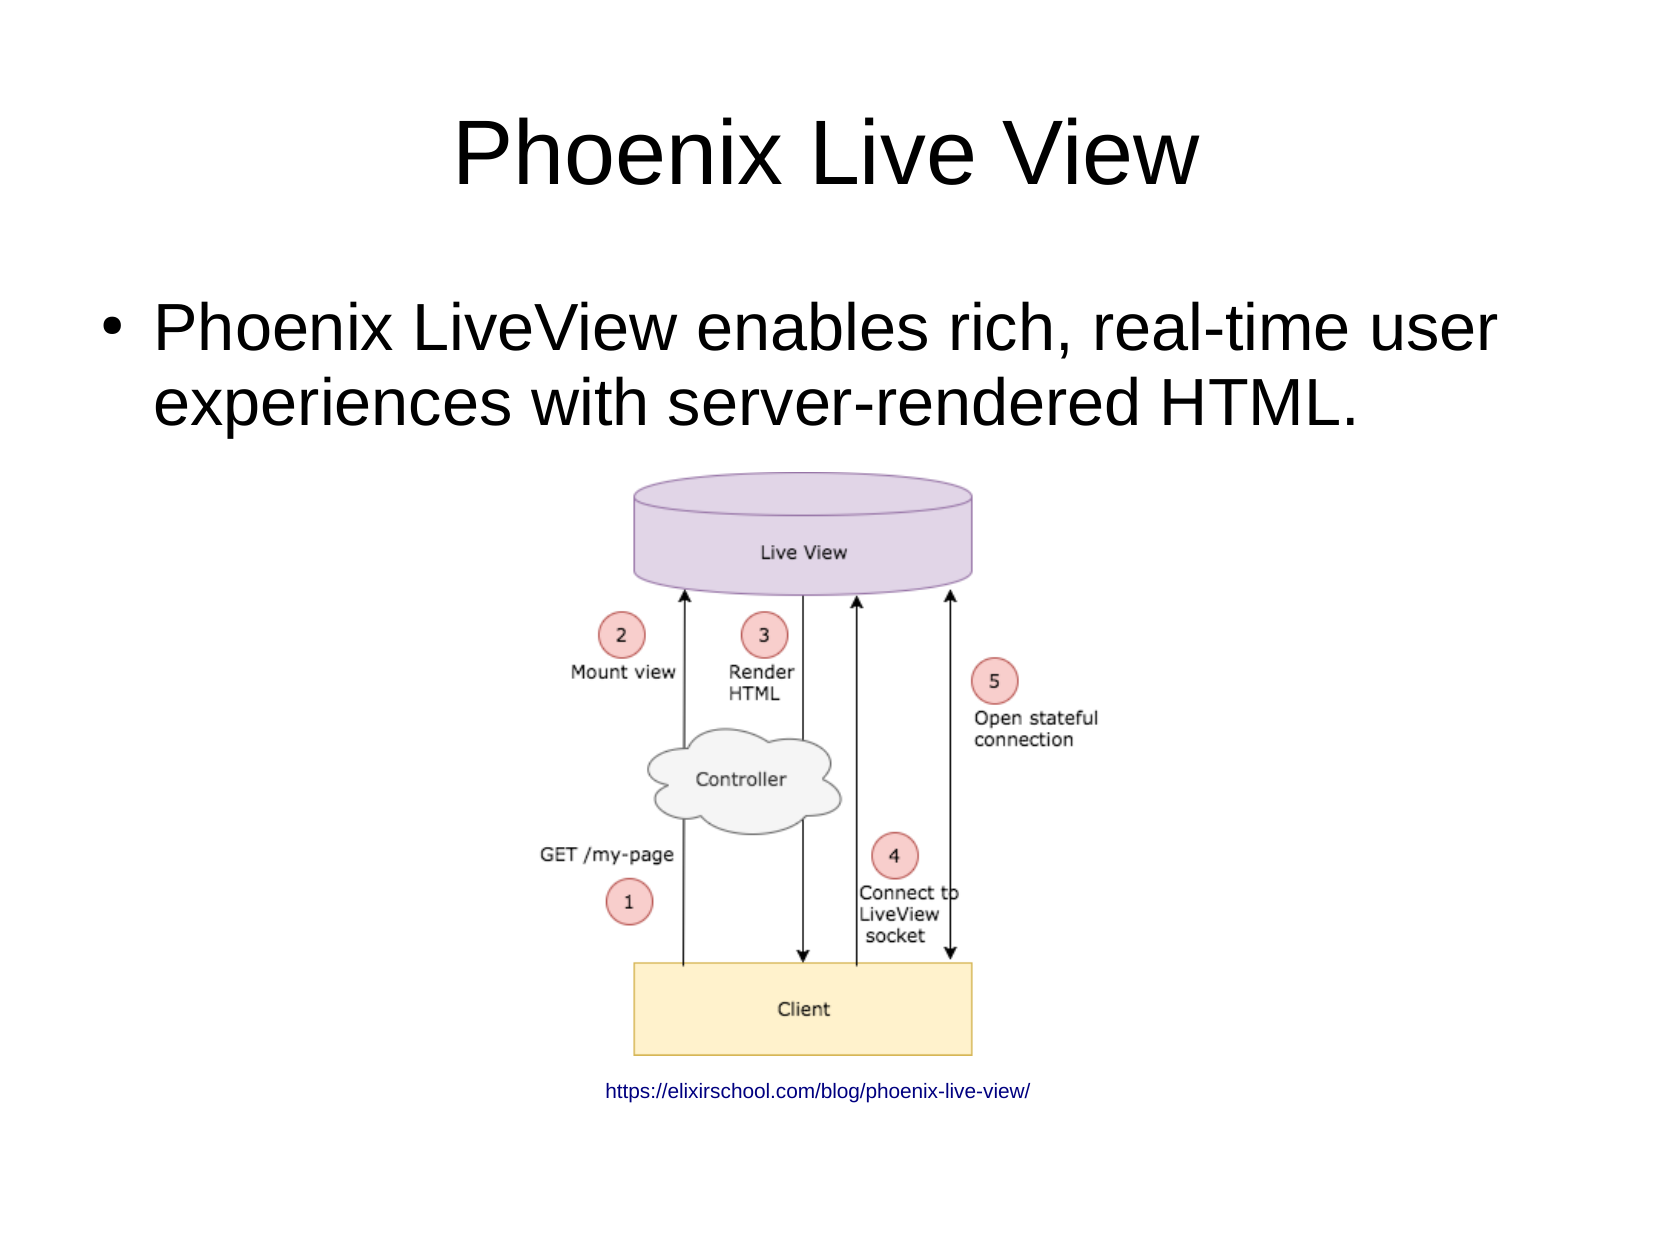

# Phoenix Live View
Phoenix LiveView enables rich, real-time user experiences with server-rendered HTML.
https://elixirschool.com/blog/phoenix-live-view/